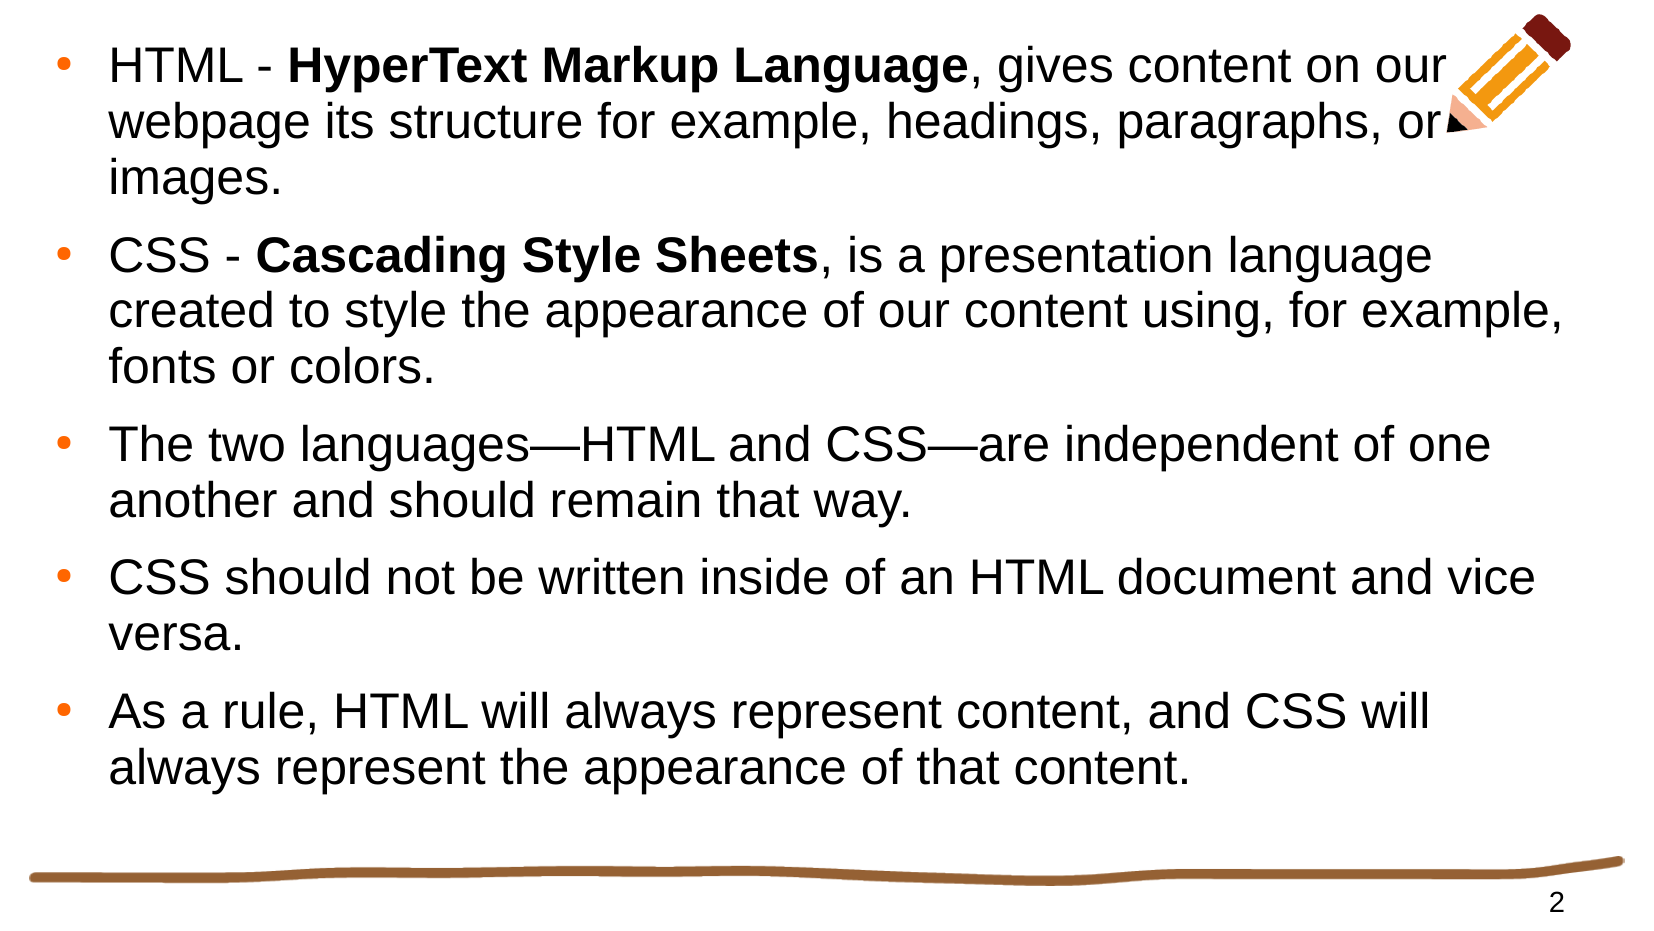

# HTML - HyperText Markup Language, gives content on our webpage its structure for example, headings, paragraphs, or images.
CSS - Cascading Style Sheets, is a presentation language created to style the appearance of our content using, for example, fonts or colors.
The two languages—HTML and CSS—are independent of one another and should remain that way.
CSS should not be written inside of an HTML document and vice versa.
As a rule, HTML will always represent content, and CSS will always represent the appearance of that content.
2